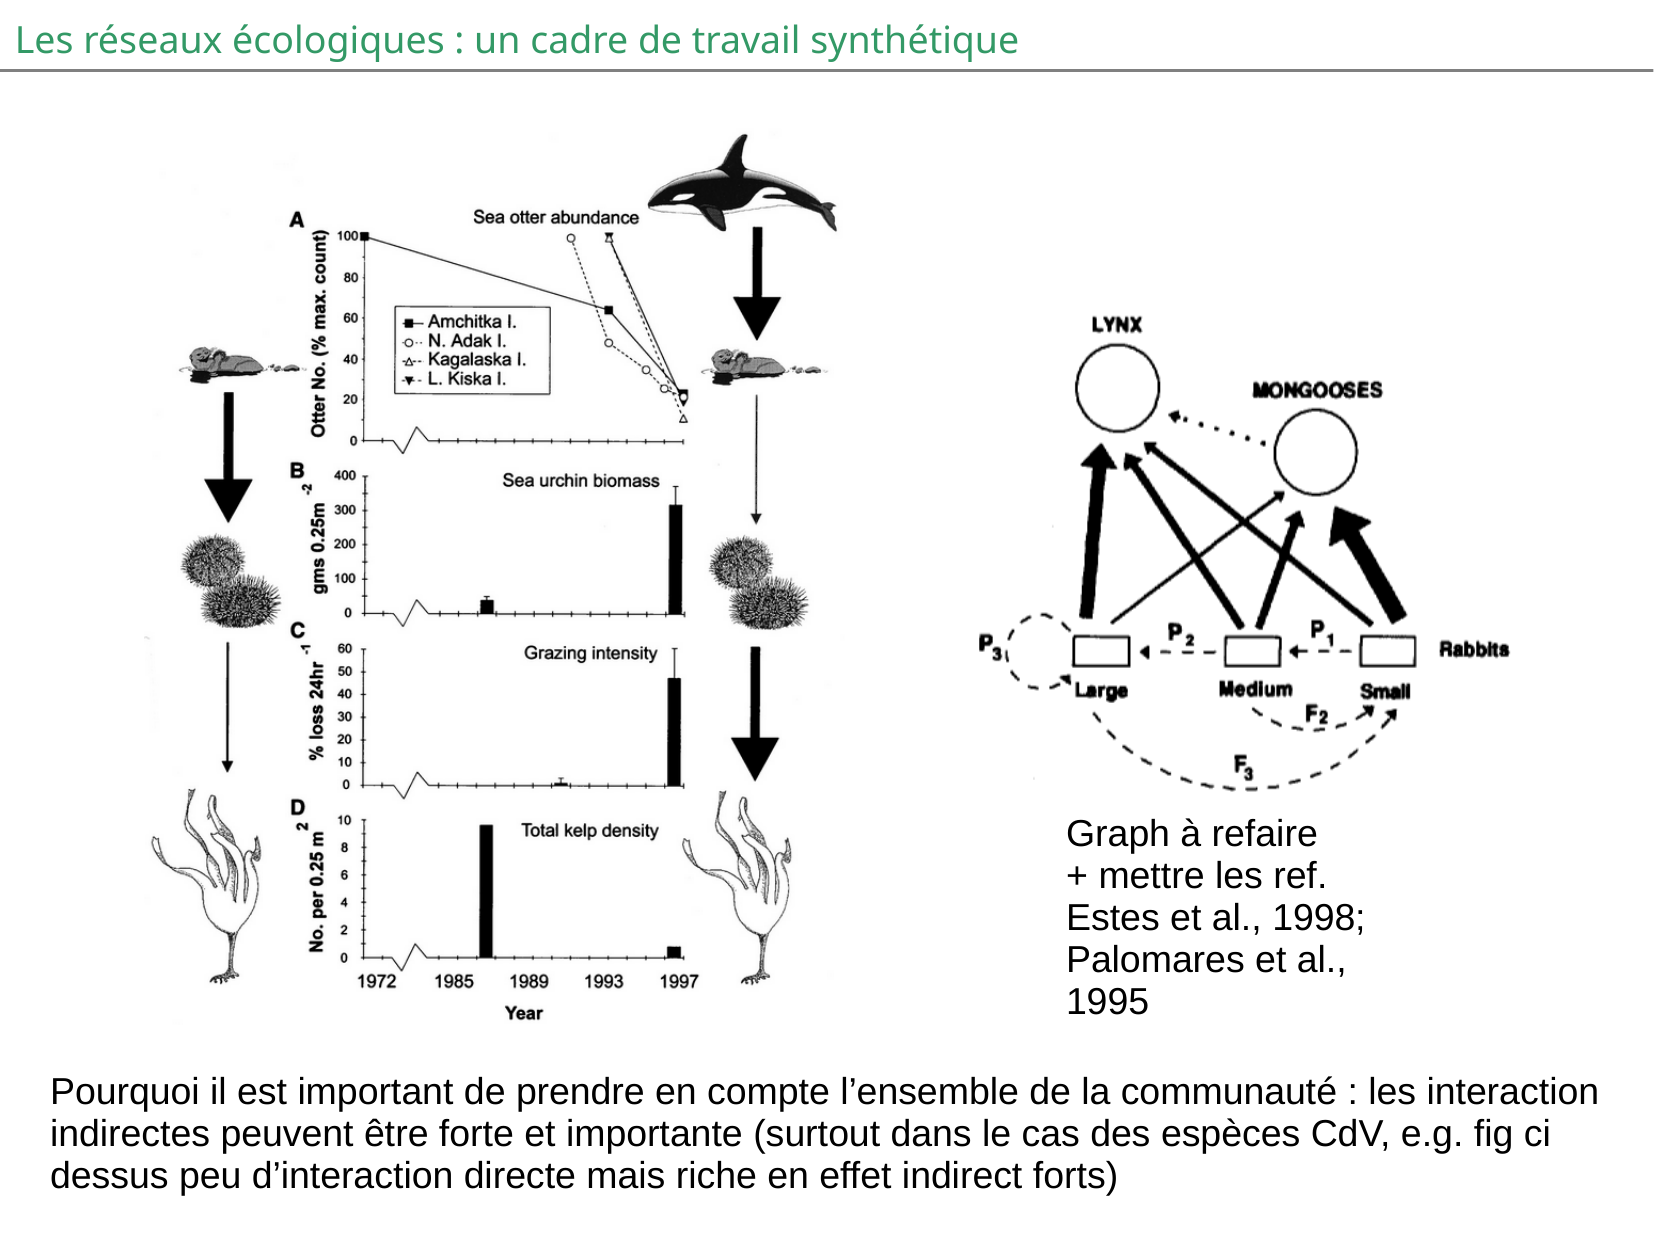

Les réseaux écologiques : un cadre de travail synthétique
Graph à refaire
+ mettre les ref. Estes et al., 1998; Palomares et al., 1995
Pourquoi il est important de prendre en compte l’ensemble de la communauté : les interaction indirectes peuvent être forte et importante (surtout dans le cas des espèces CdV, e.g. fig ci dessus peu d’interaction directe mais riche en effet indirect forts)